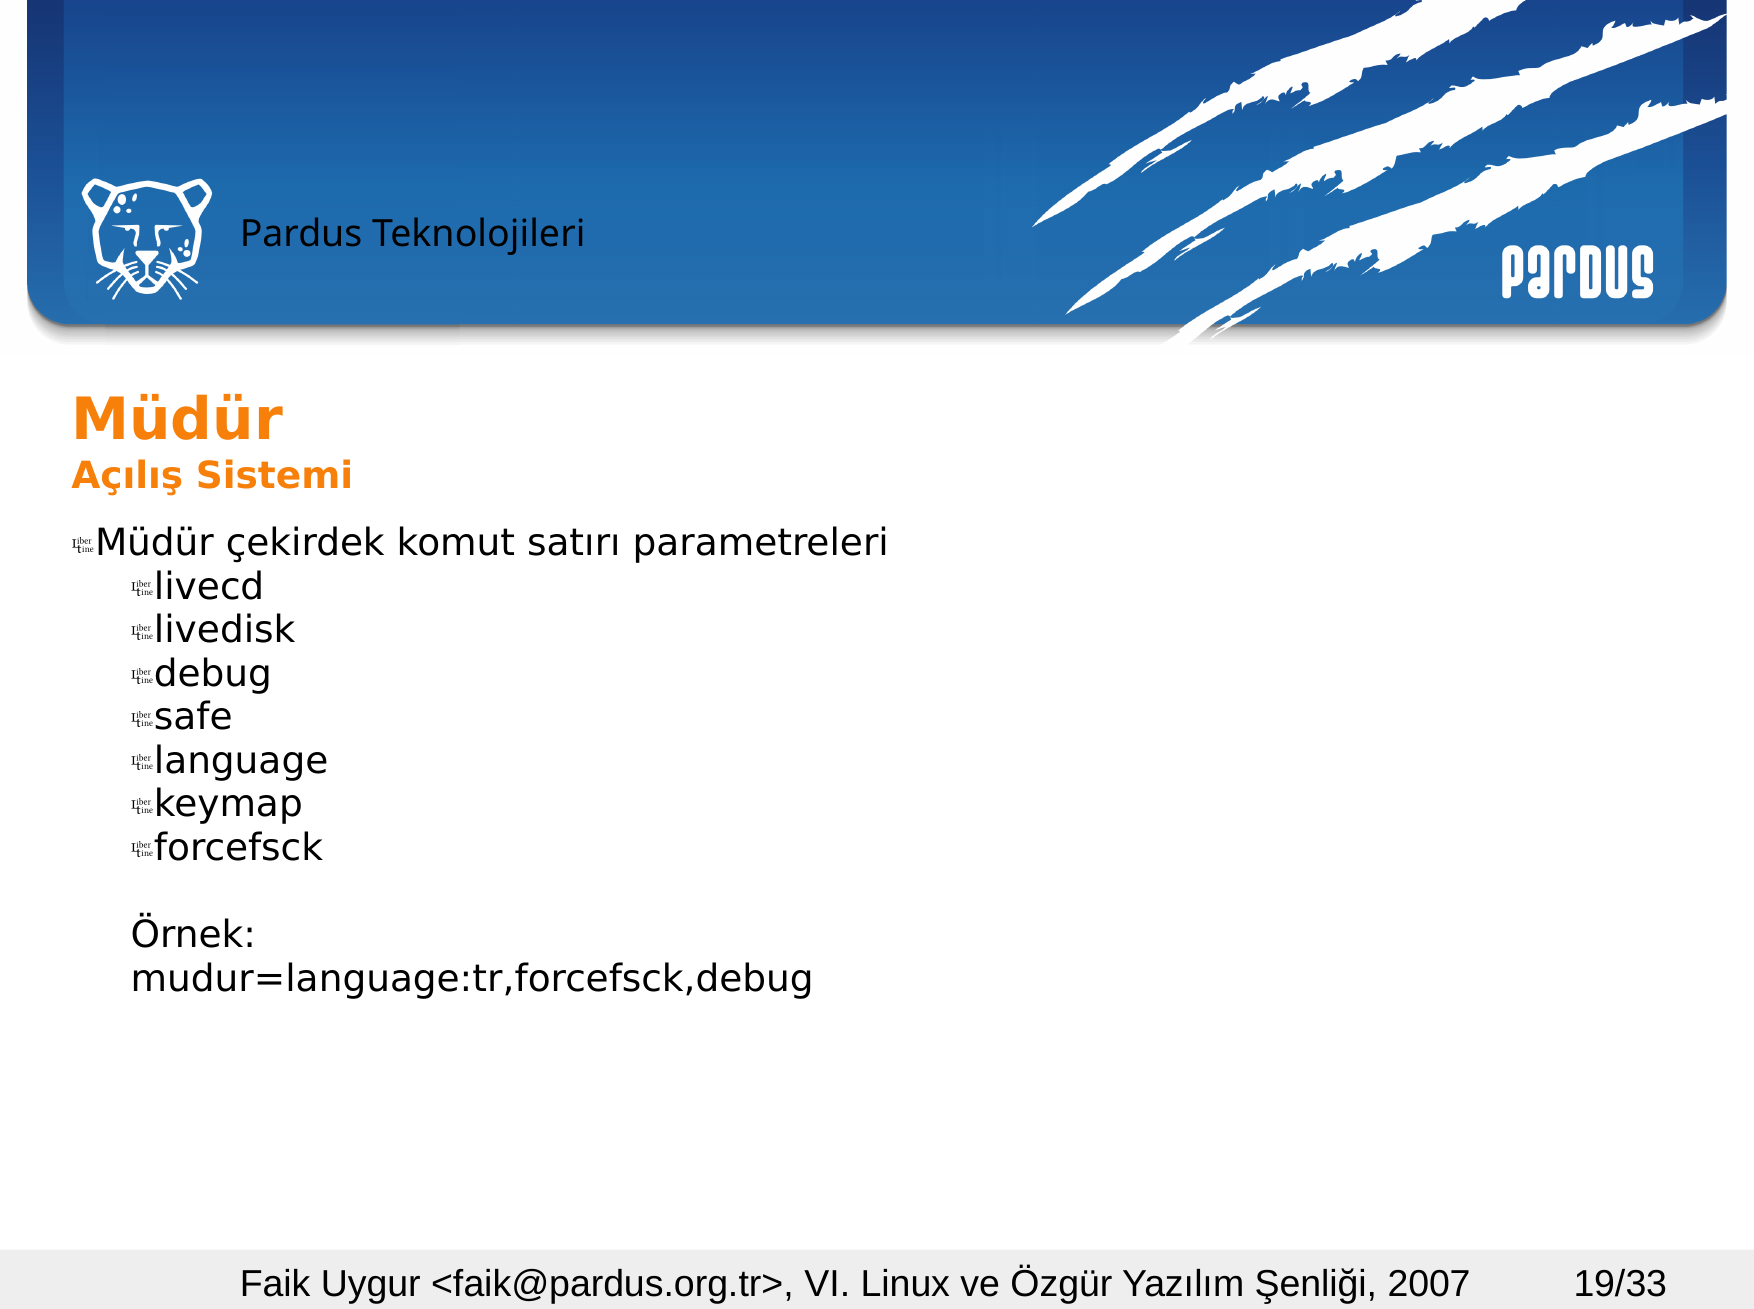

Müdür
Açılış Sistemi
Müdür çekirdek komut satırı parametreleri
livecd
livedisk
debug
safe
language
keymap
forcefsck
Örnek:
mudur=language:tr,forcefsck,debug